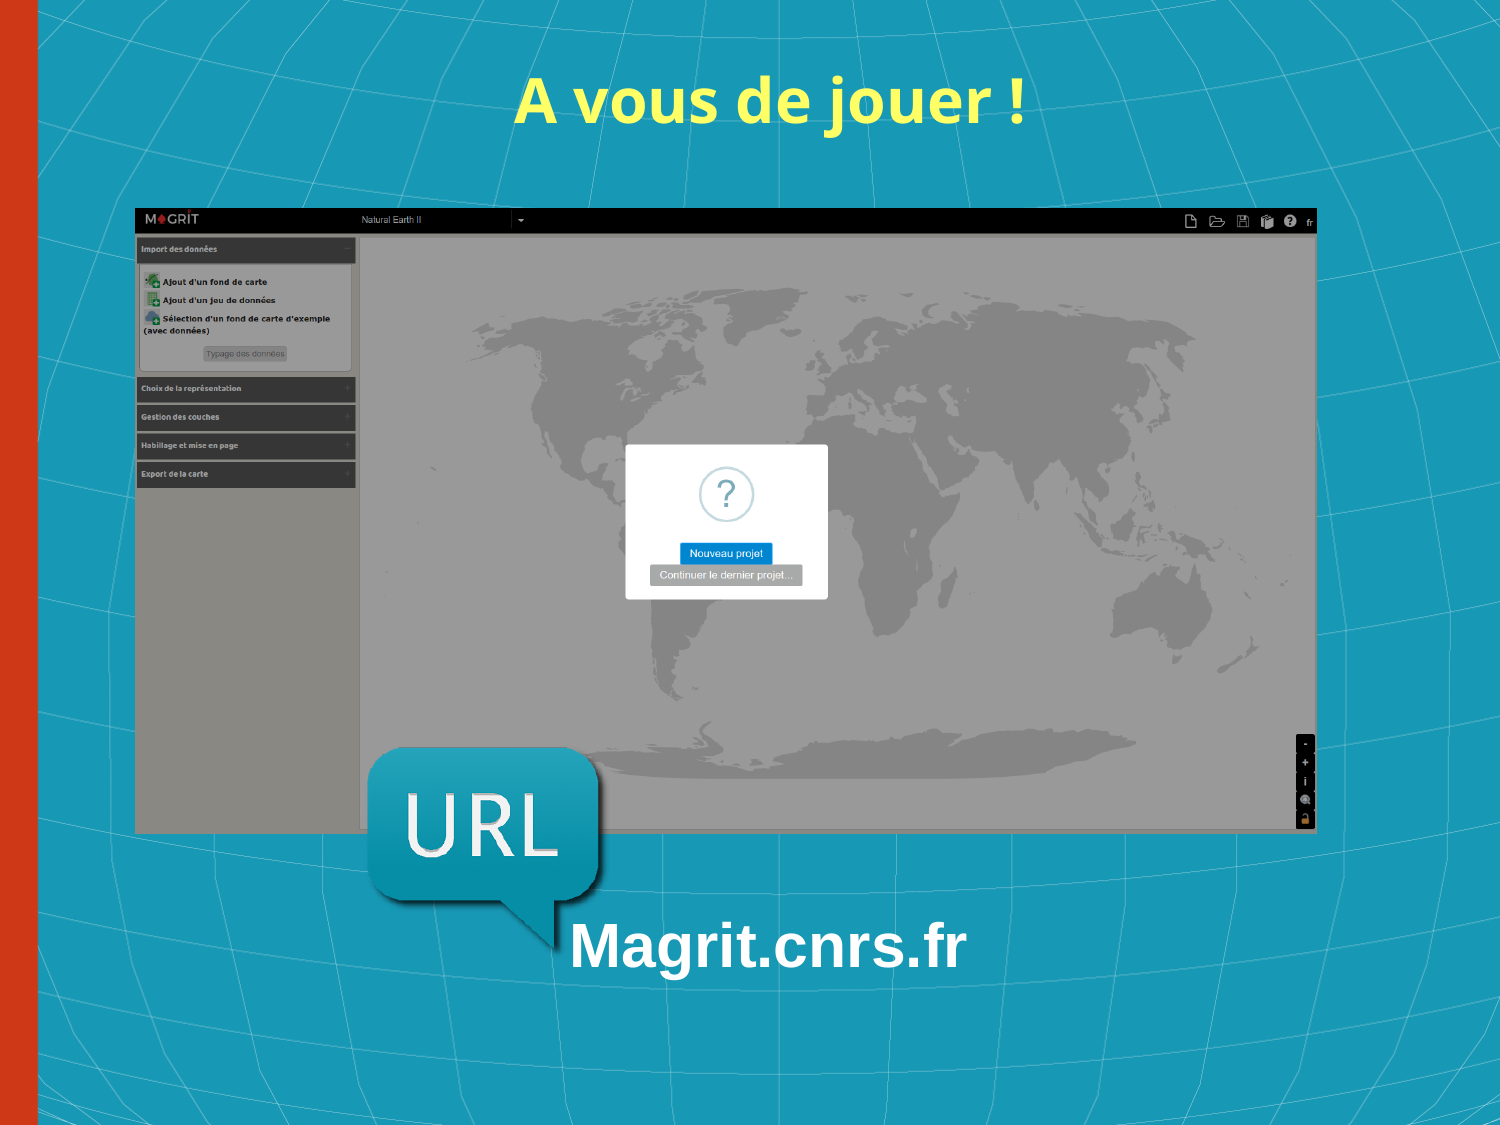

# A vous de jouer !
Magrit.cnrs.fr